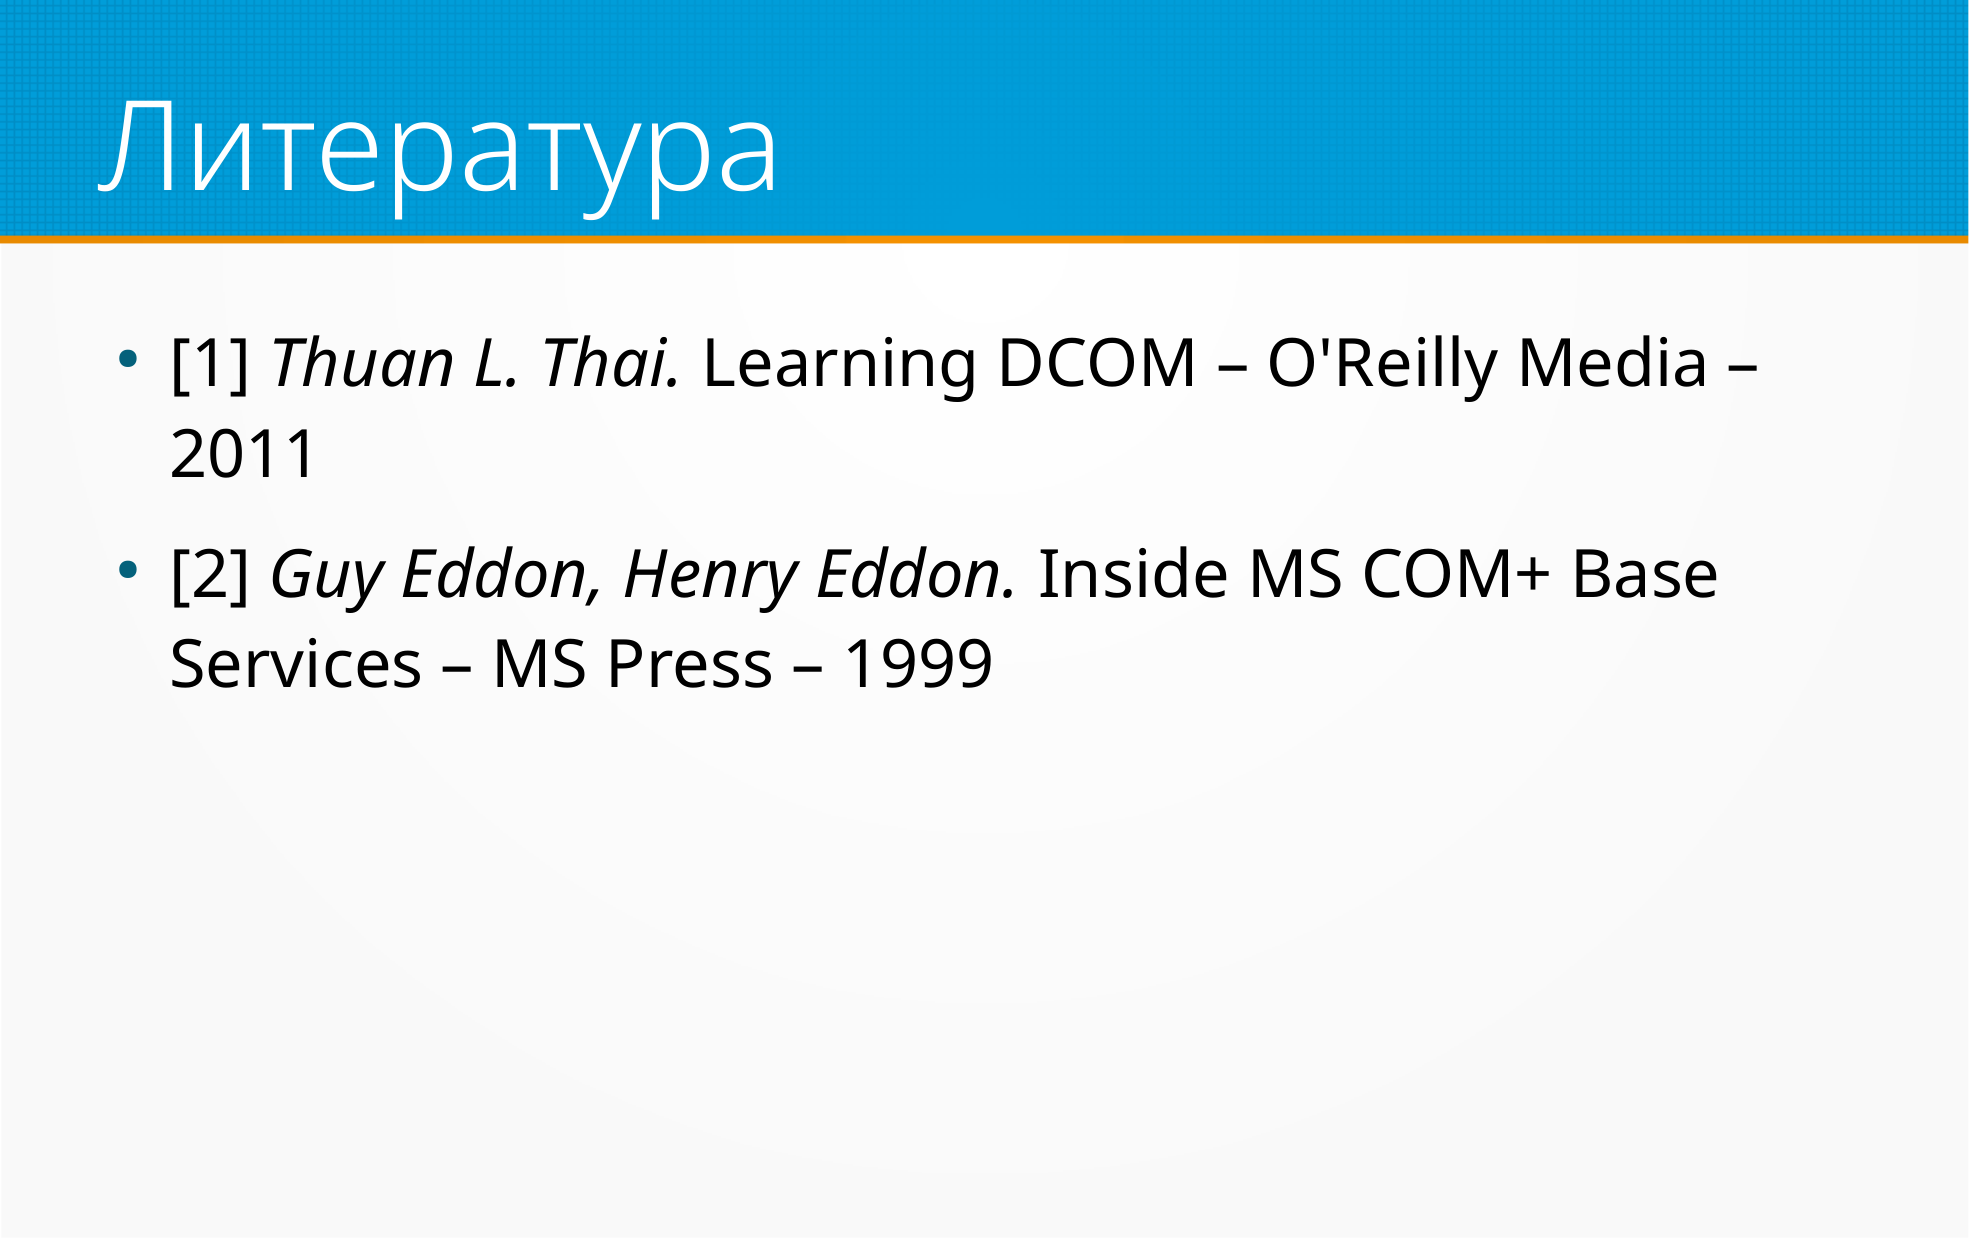

# Литература
[1] Thuan L. Thai. Learning DCOM – O'Reilly Media – 2011
[2] Guy Eddon, Henry Eddon. Inside MS COM+ Base Services – MS Press – 1999